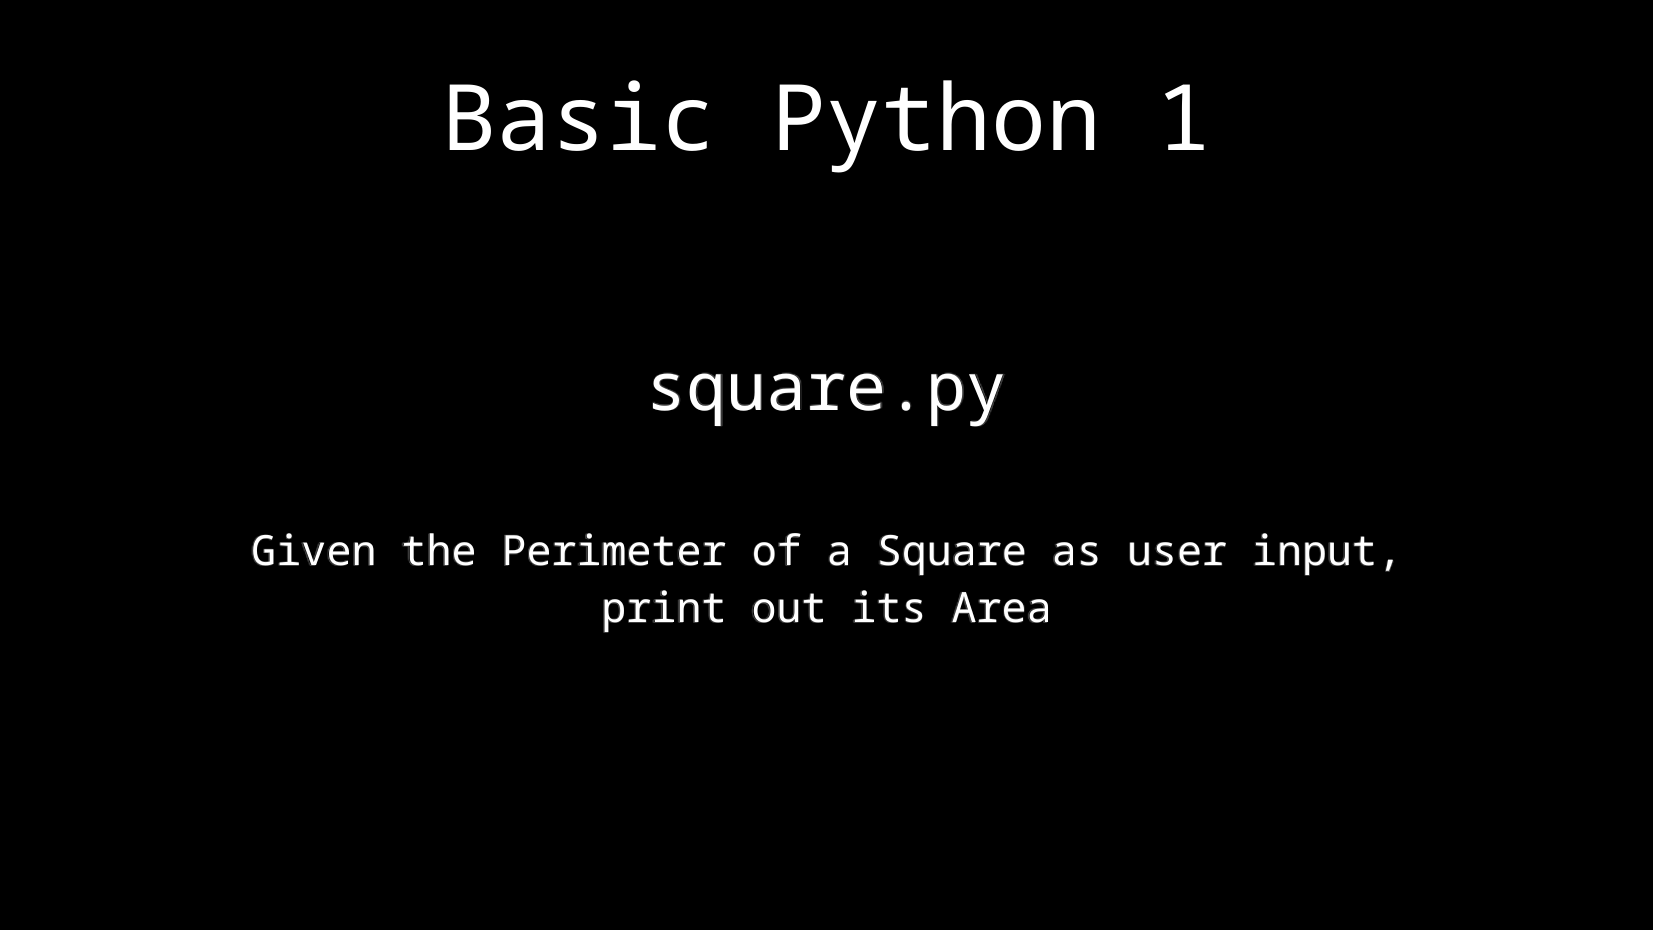

Basic Python 1
# square.py
Given the Perimeter of a Square as user input,
print out its Area